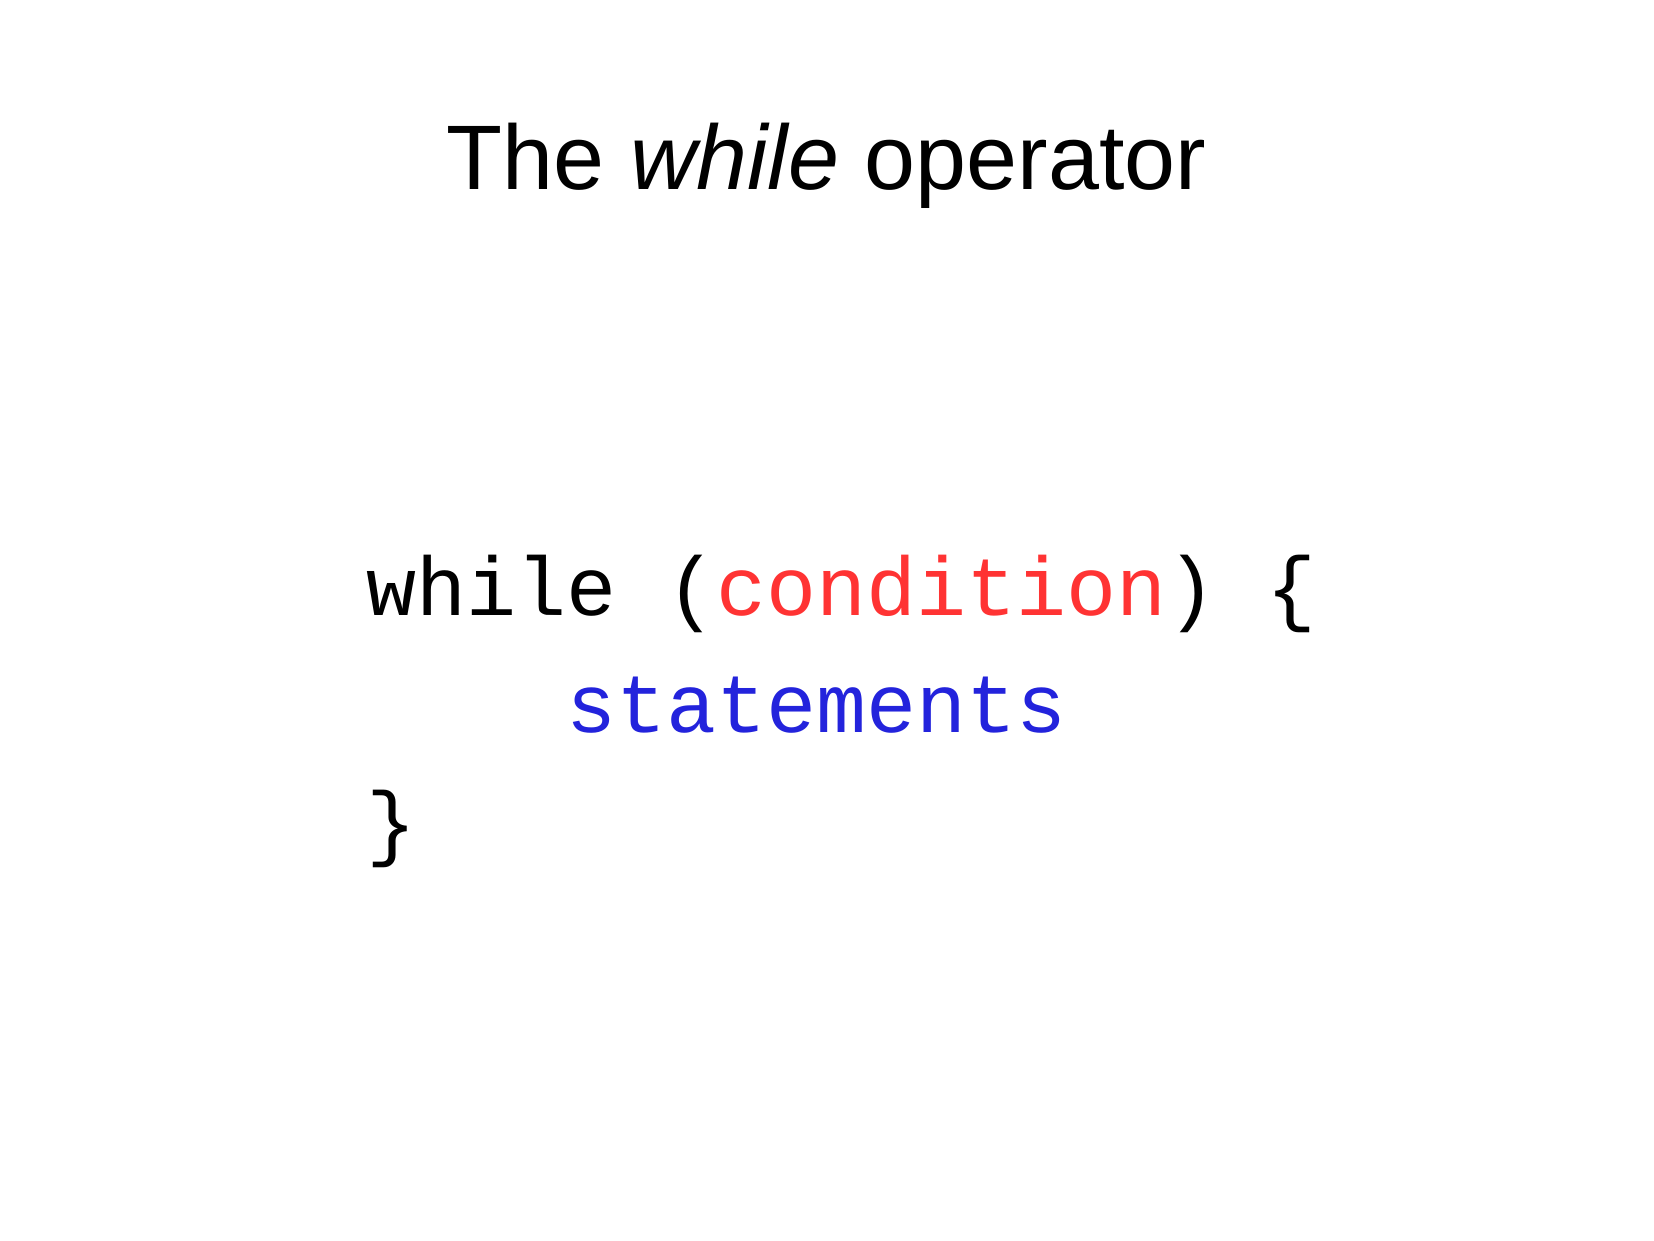

# The while operator
while (condition) {
 statements
}